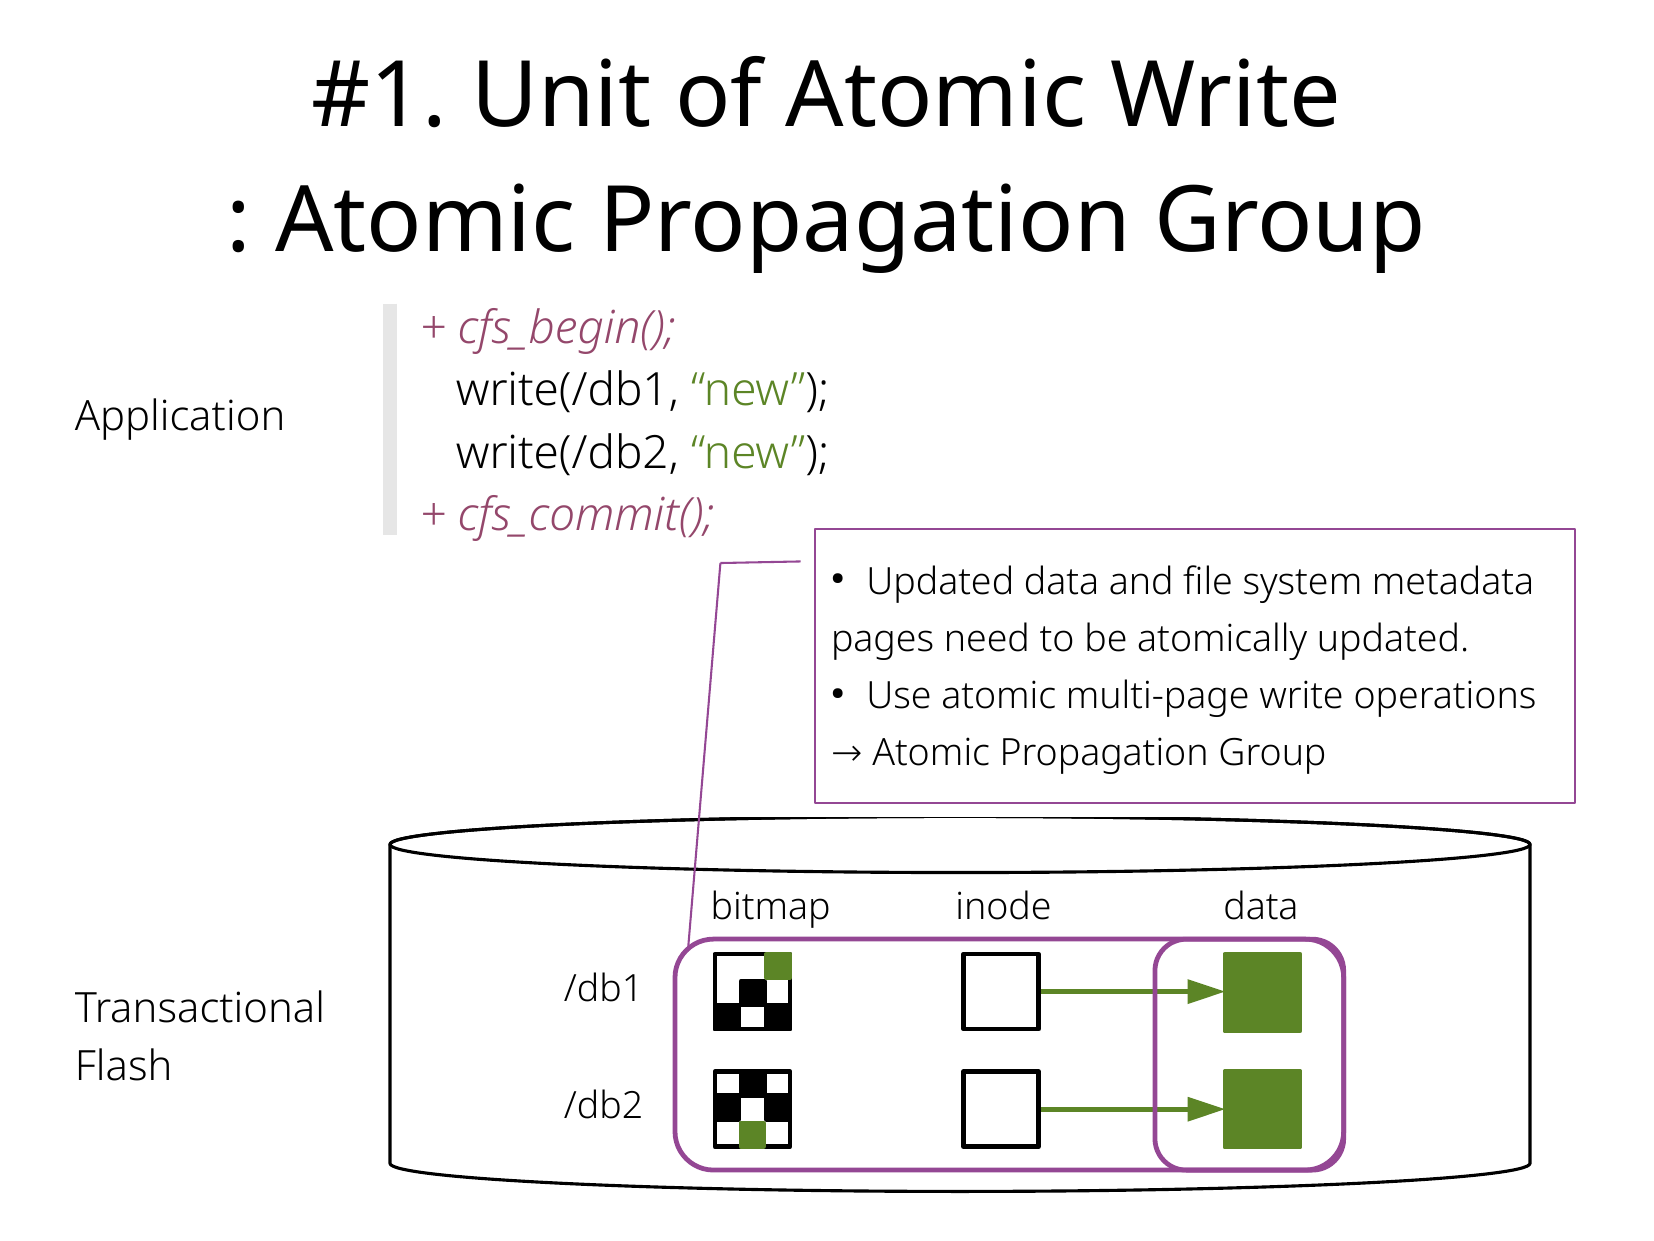

# #1. Unit of Atomic Write : Atomic Propagation Group
+ cfs_begin();
 write(/db1, “new”);
 write(/db2, “new”);
+ cfs_commit();
Application
Updated data and file system metadata
pages need to be atomically updated.
Use atomic multi-page write operations
→ Atomic Propagation Group
For each database
Allocates new data block (bitmap)
Fills data block with user data (data)
Sets location of data block (inode)
File System
bitmap
inode
data
/db1
Transactional
Flash
/db2